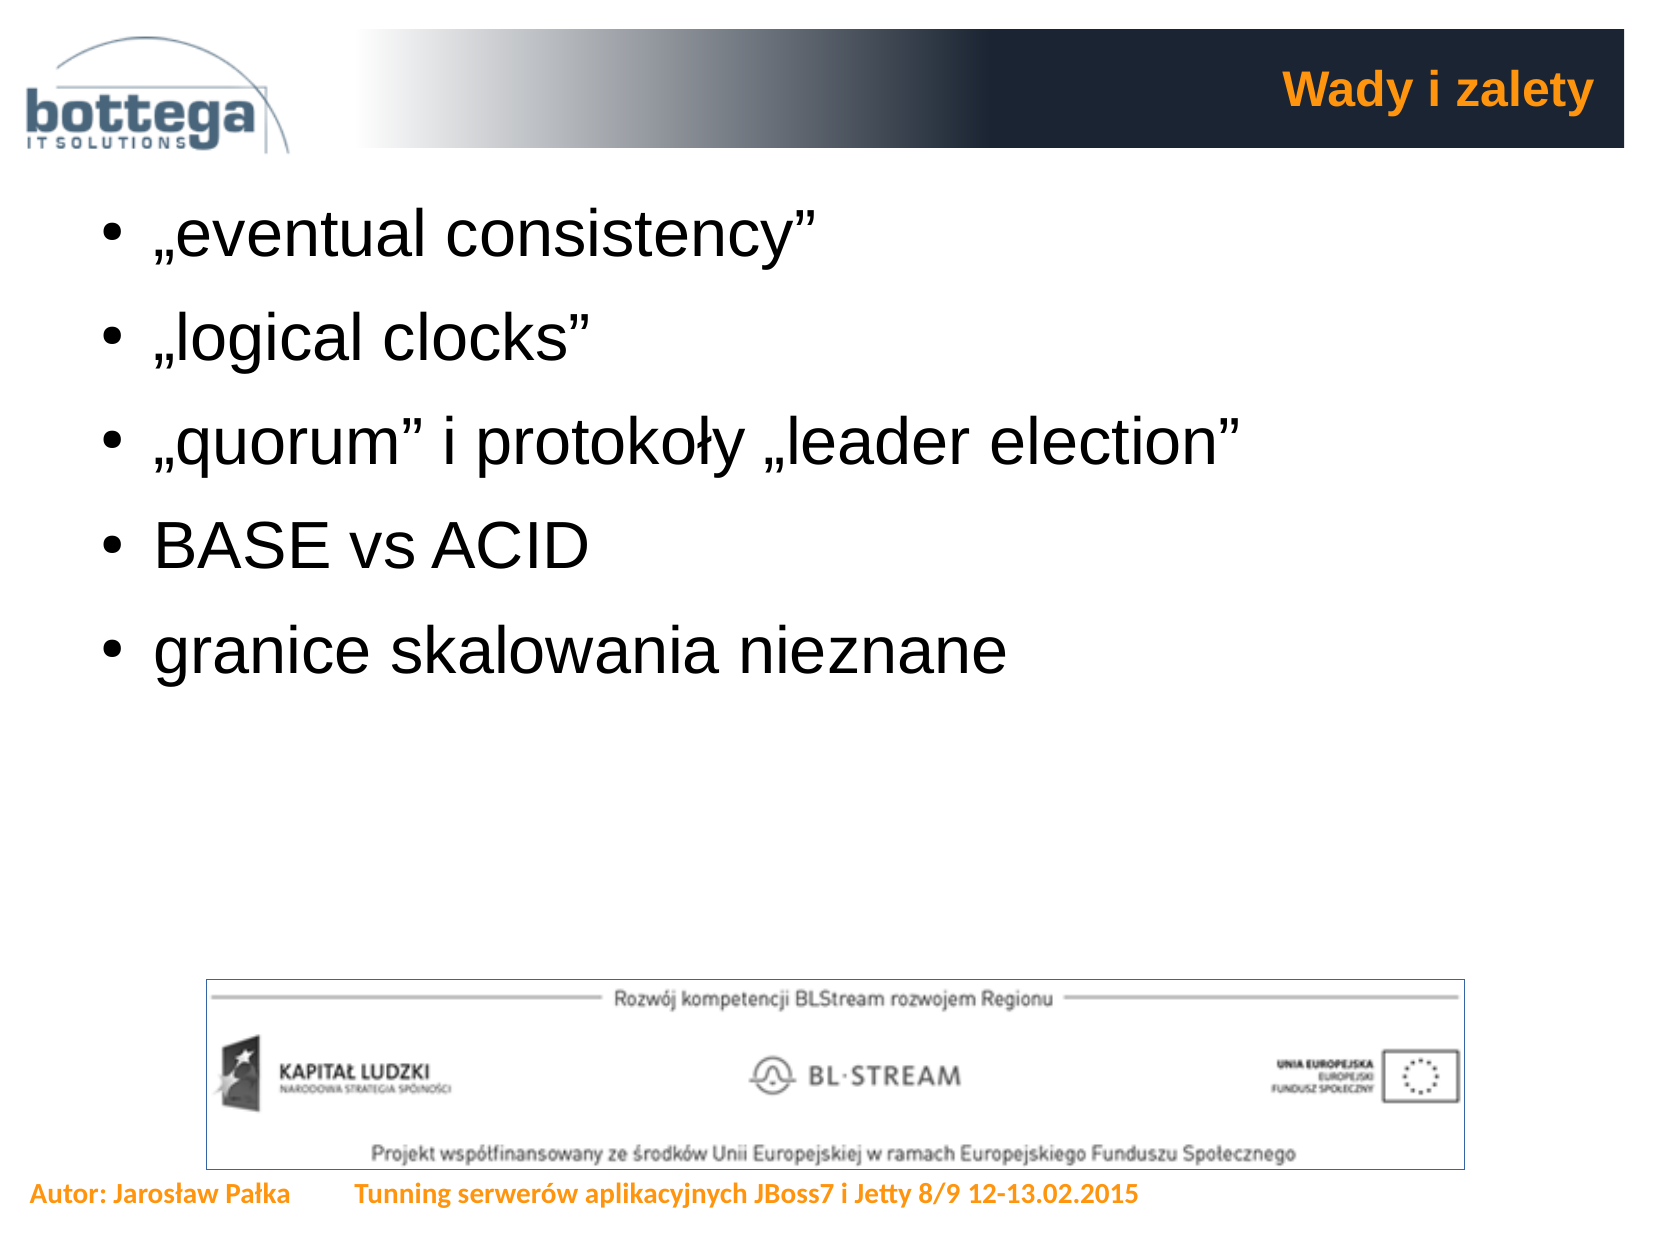

# Wady i zalety
„eventual consistency”
„logical clocks”
„quorum” i protokoły „leader election”
BASE vs ACID
granice skalowania nieznane